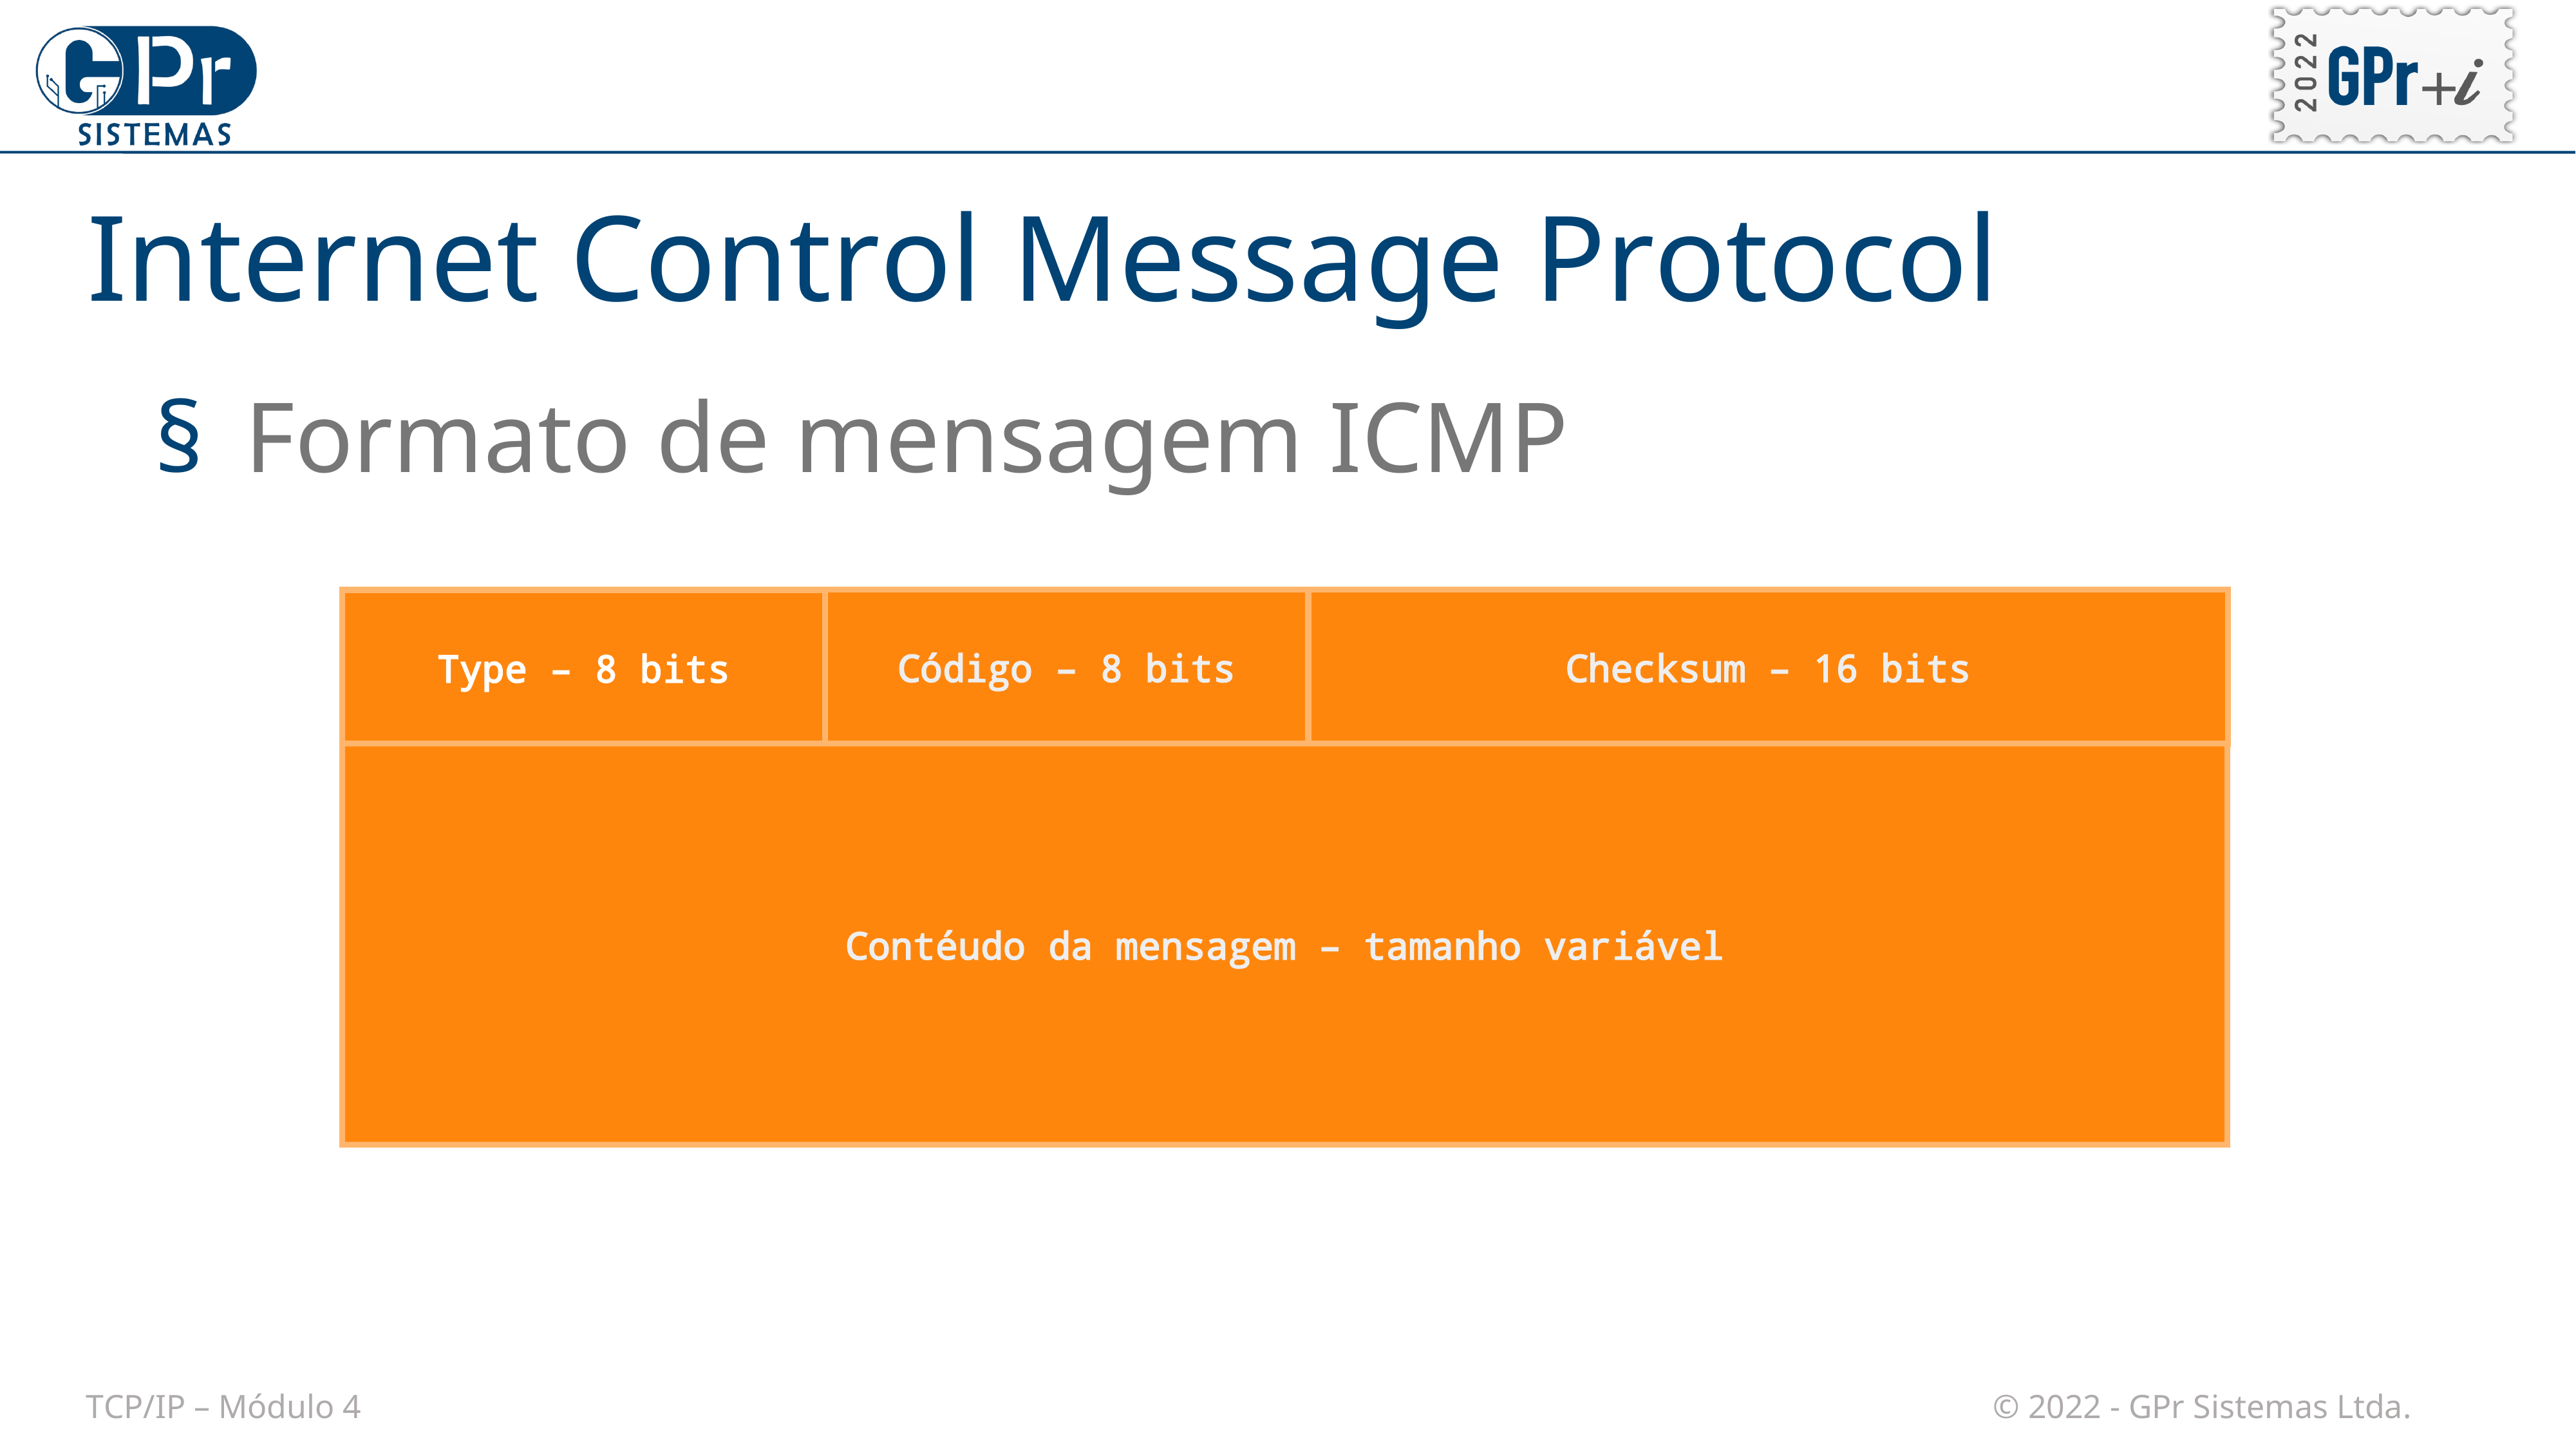

# Internet Control Message Protocol
Formato de mensagem ICMP
Código – 8 bits
Checksum – 16 bits
Type – 8 bits
Contéudo da mensagem – tamanho variável